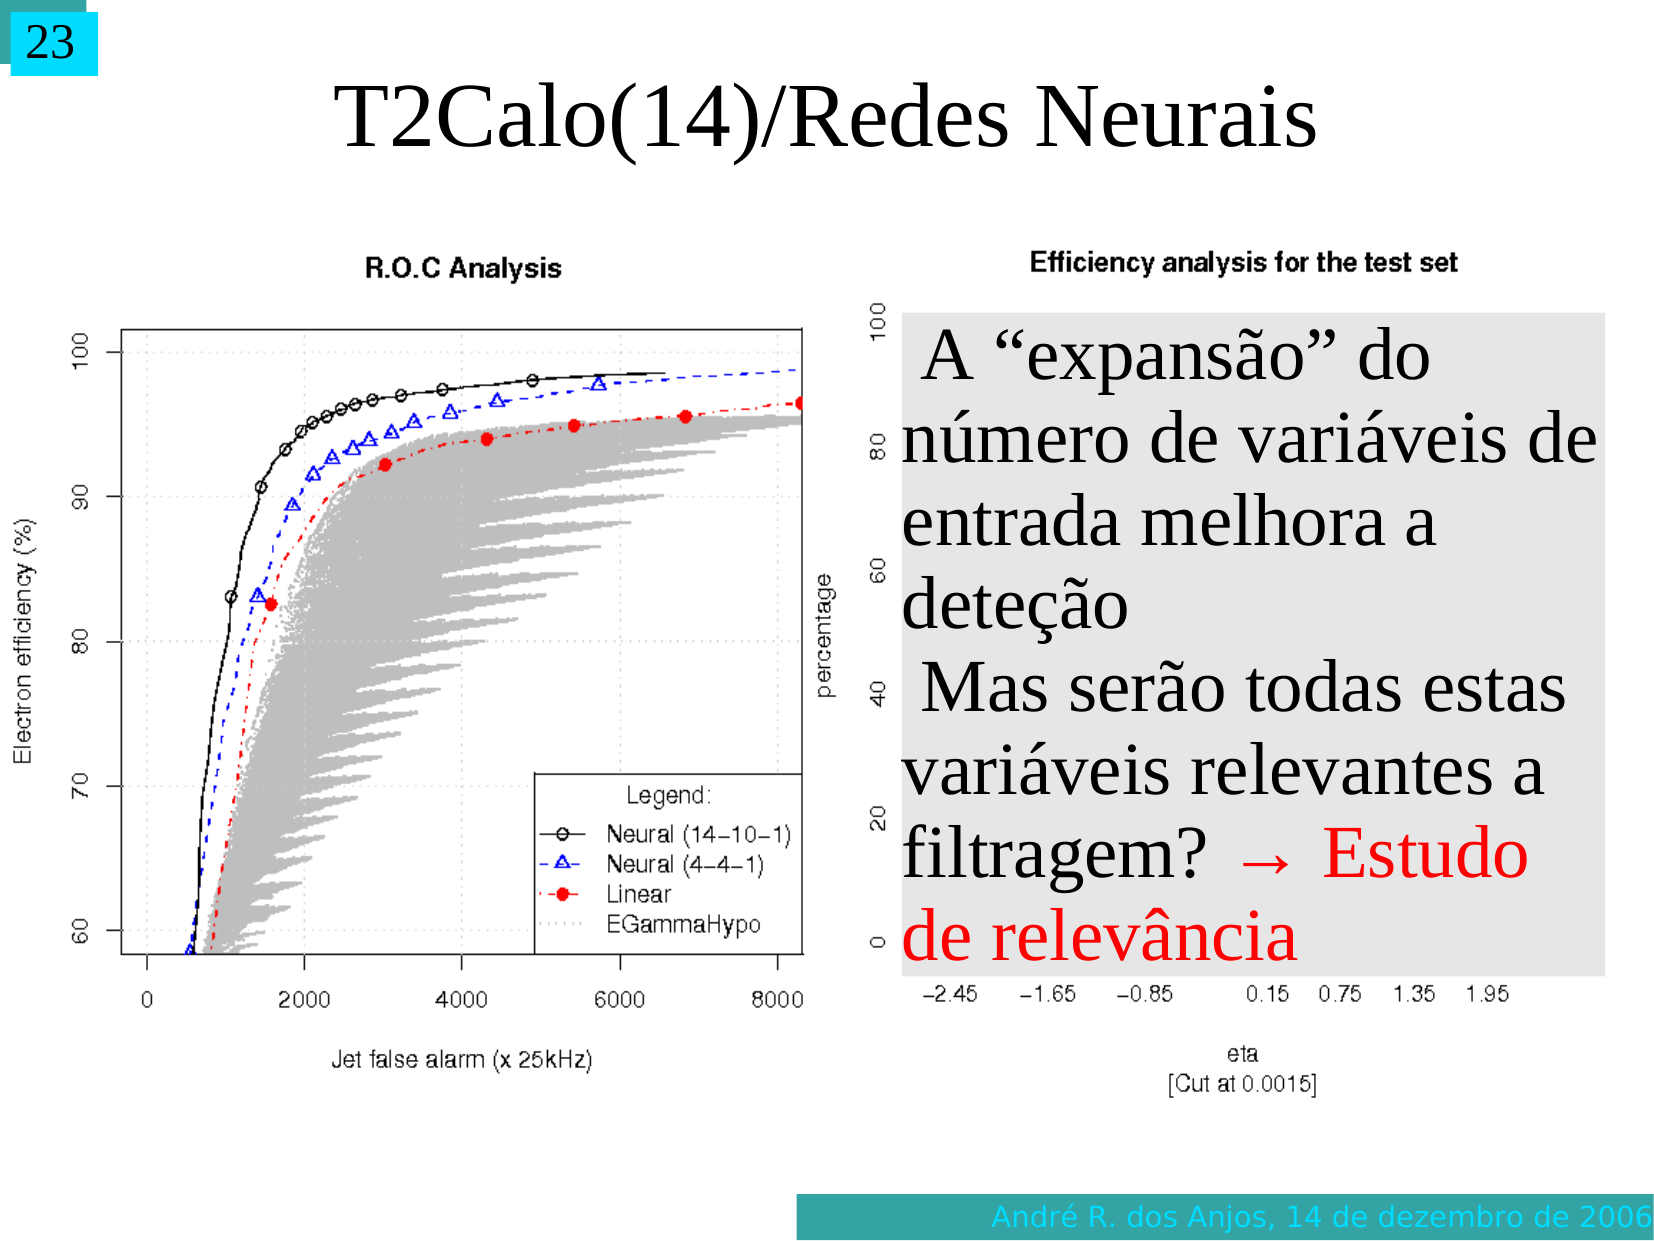

# T2Calo(14)/Redes Neurais
 A “expansão” do número de variáveis de entrada melhora a deteção
 Mas serão todas estas variáveis relevantes a filtragem? → Estudo de relevância
Recuperação da informação perdida nos cracks